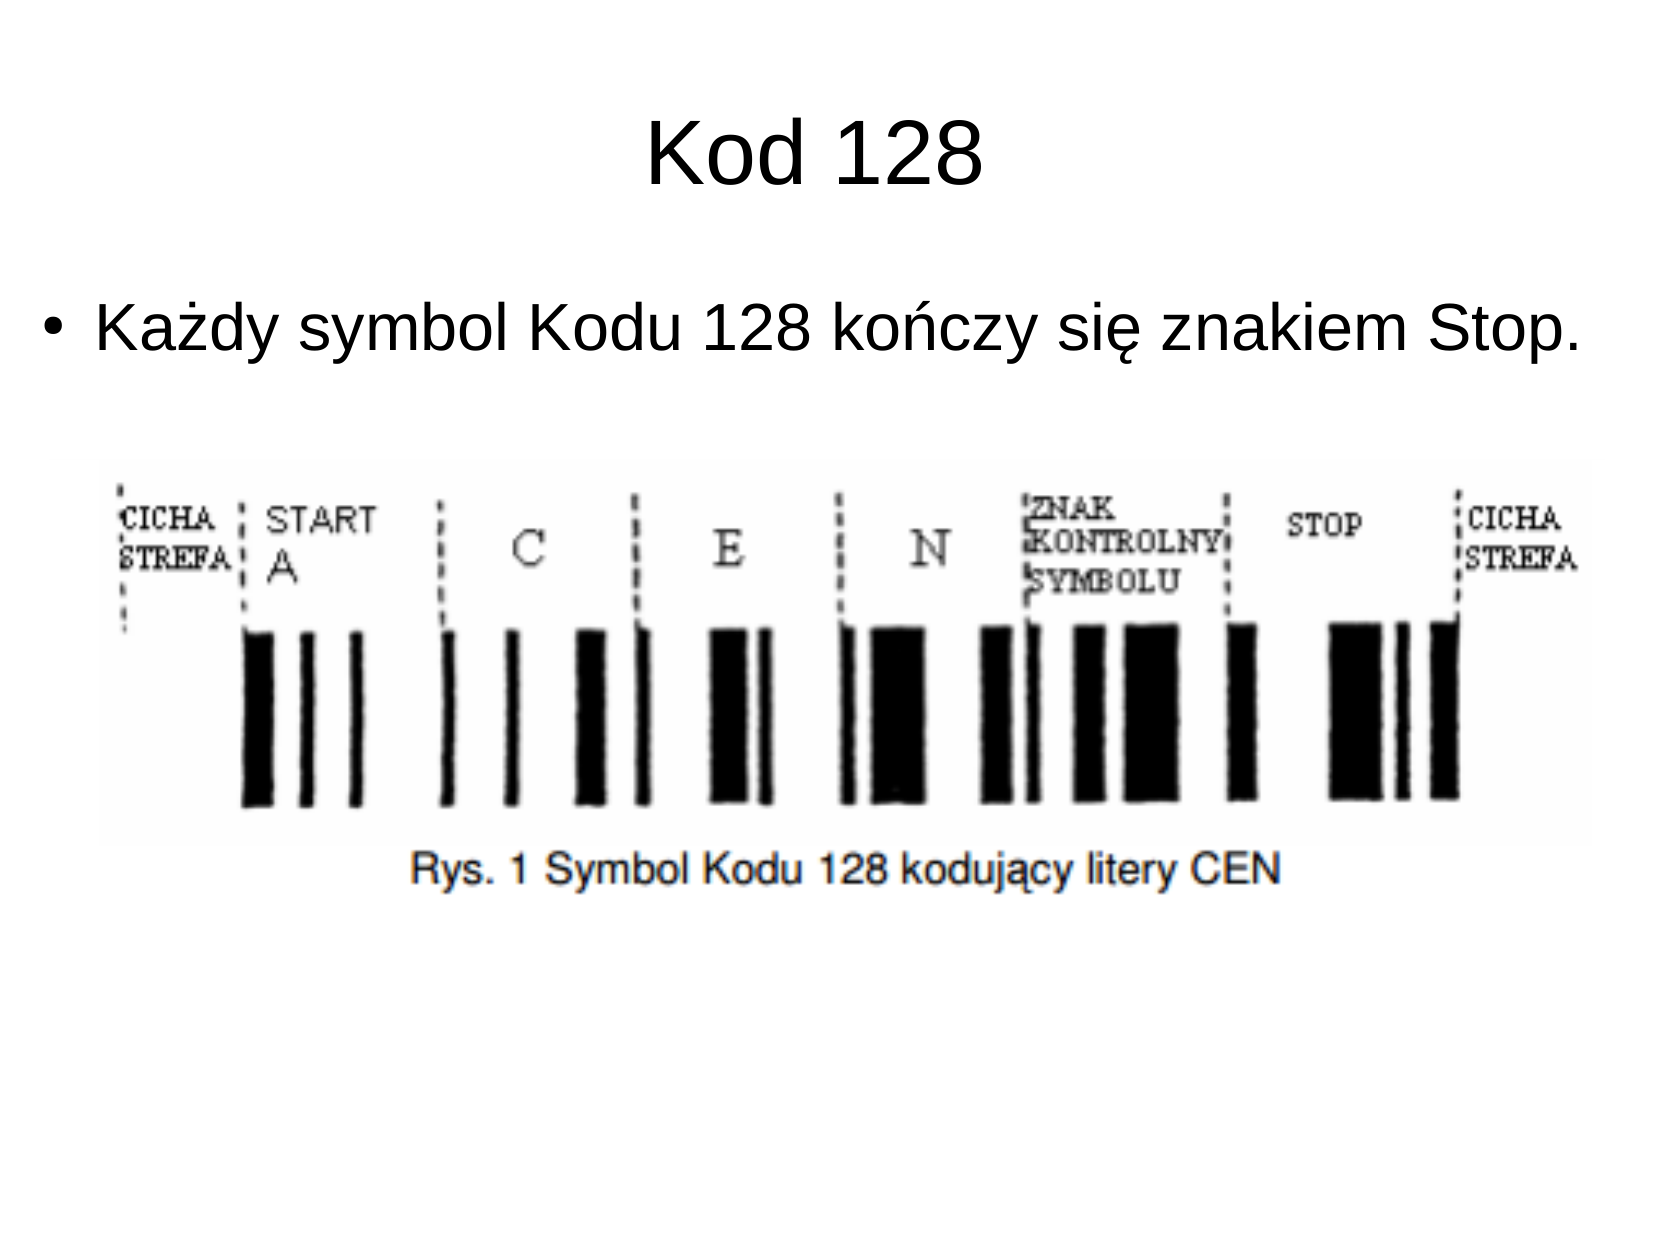

# Kod 128
Każdy symbol Kodu 128 kończy się znakiem Stop.